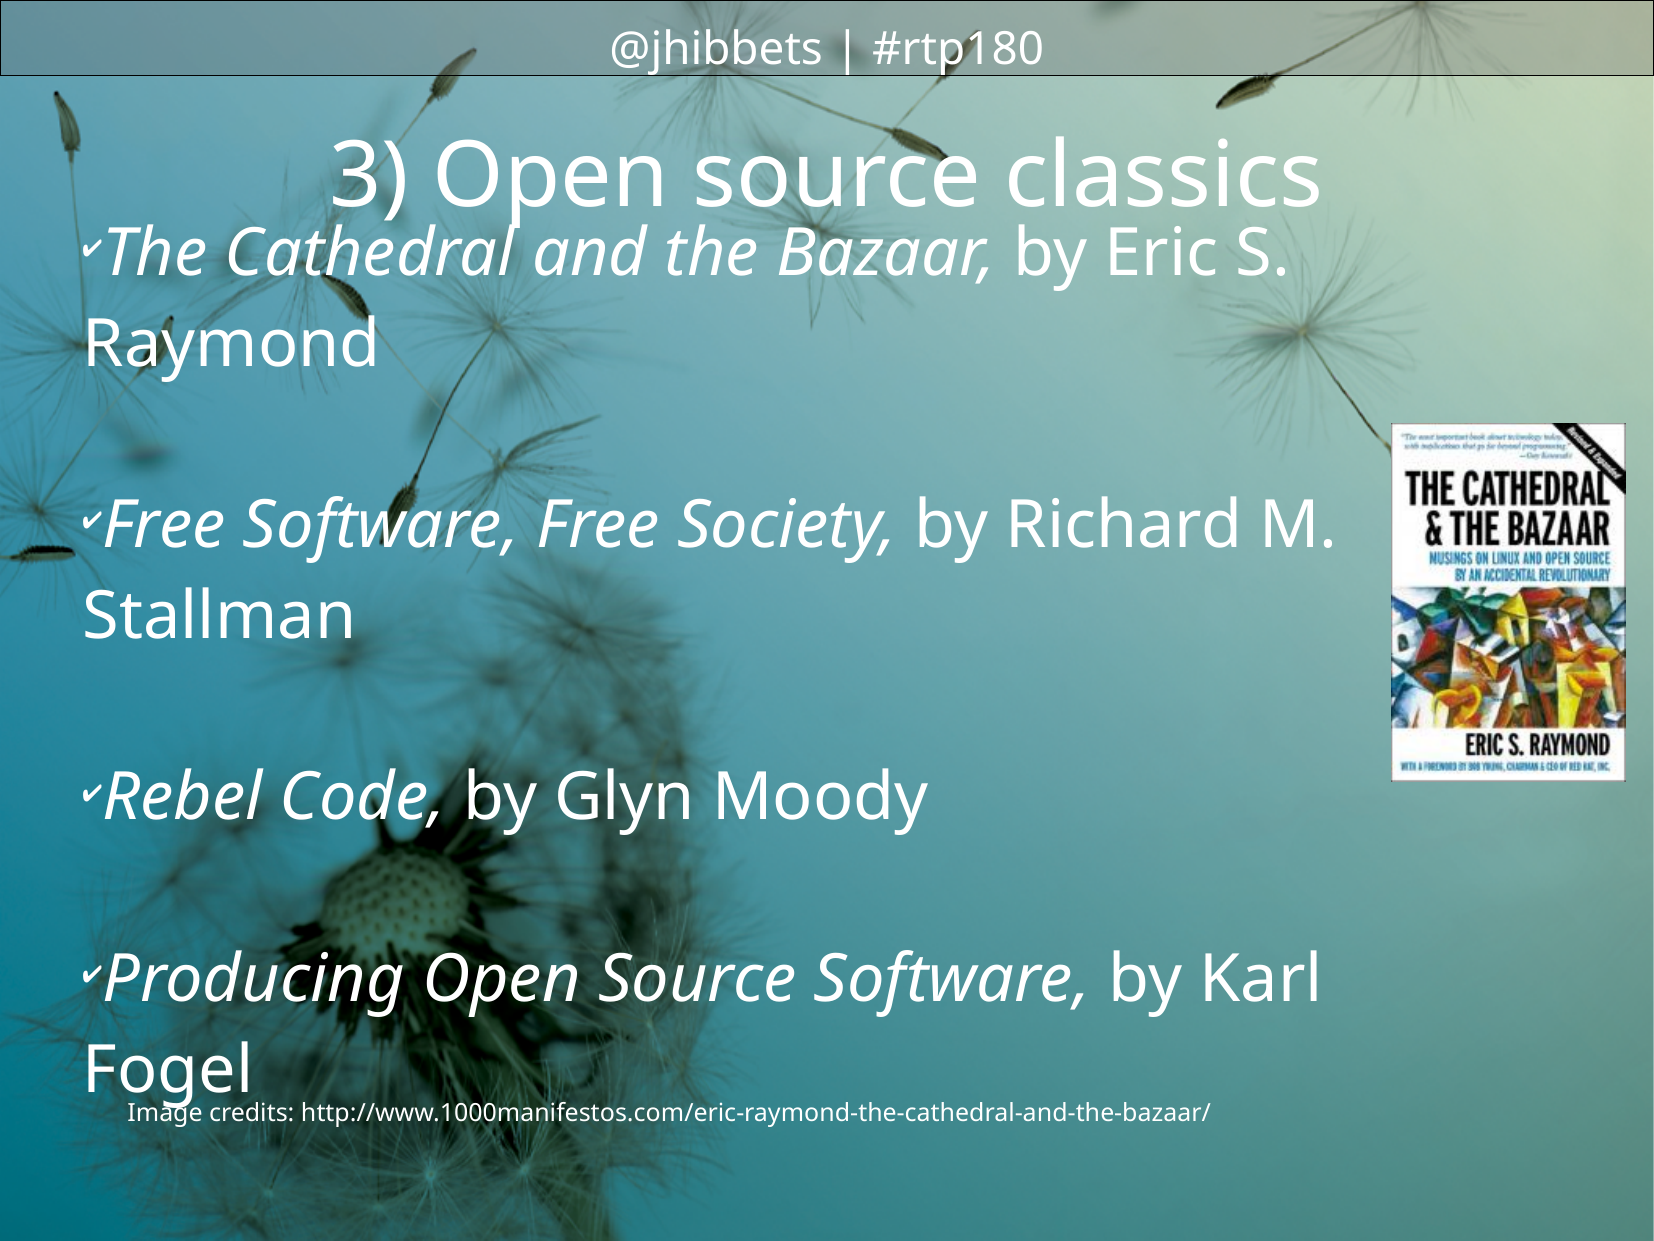

# 3) Open source classics
The Cathedral and the Bazaar, by Eric S. Raymond
Free Software, Free Society, by Richard M. Stallman
Rebel Code, by Glyn Moody
Producing Open Source Software, by Karl Fogel
Image credits: http://www.1000manifestos.com/eric-raymond-the-cathedral-and-the-bazaar/